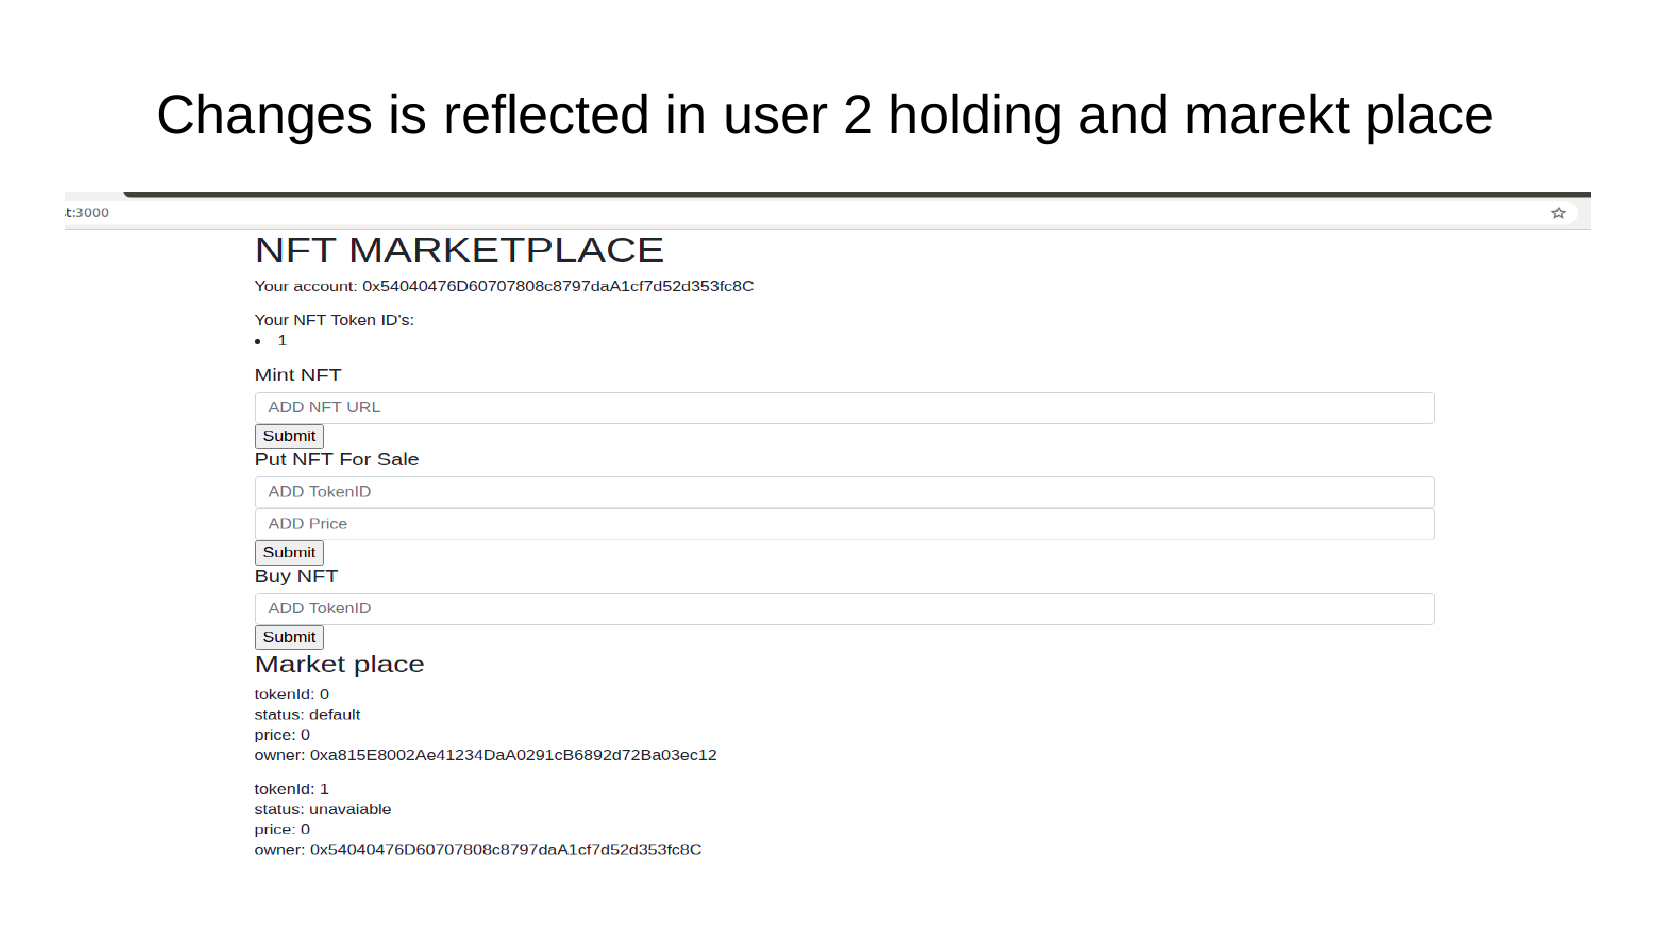

# Changes is reflected in user 2 holding and marekt place